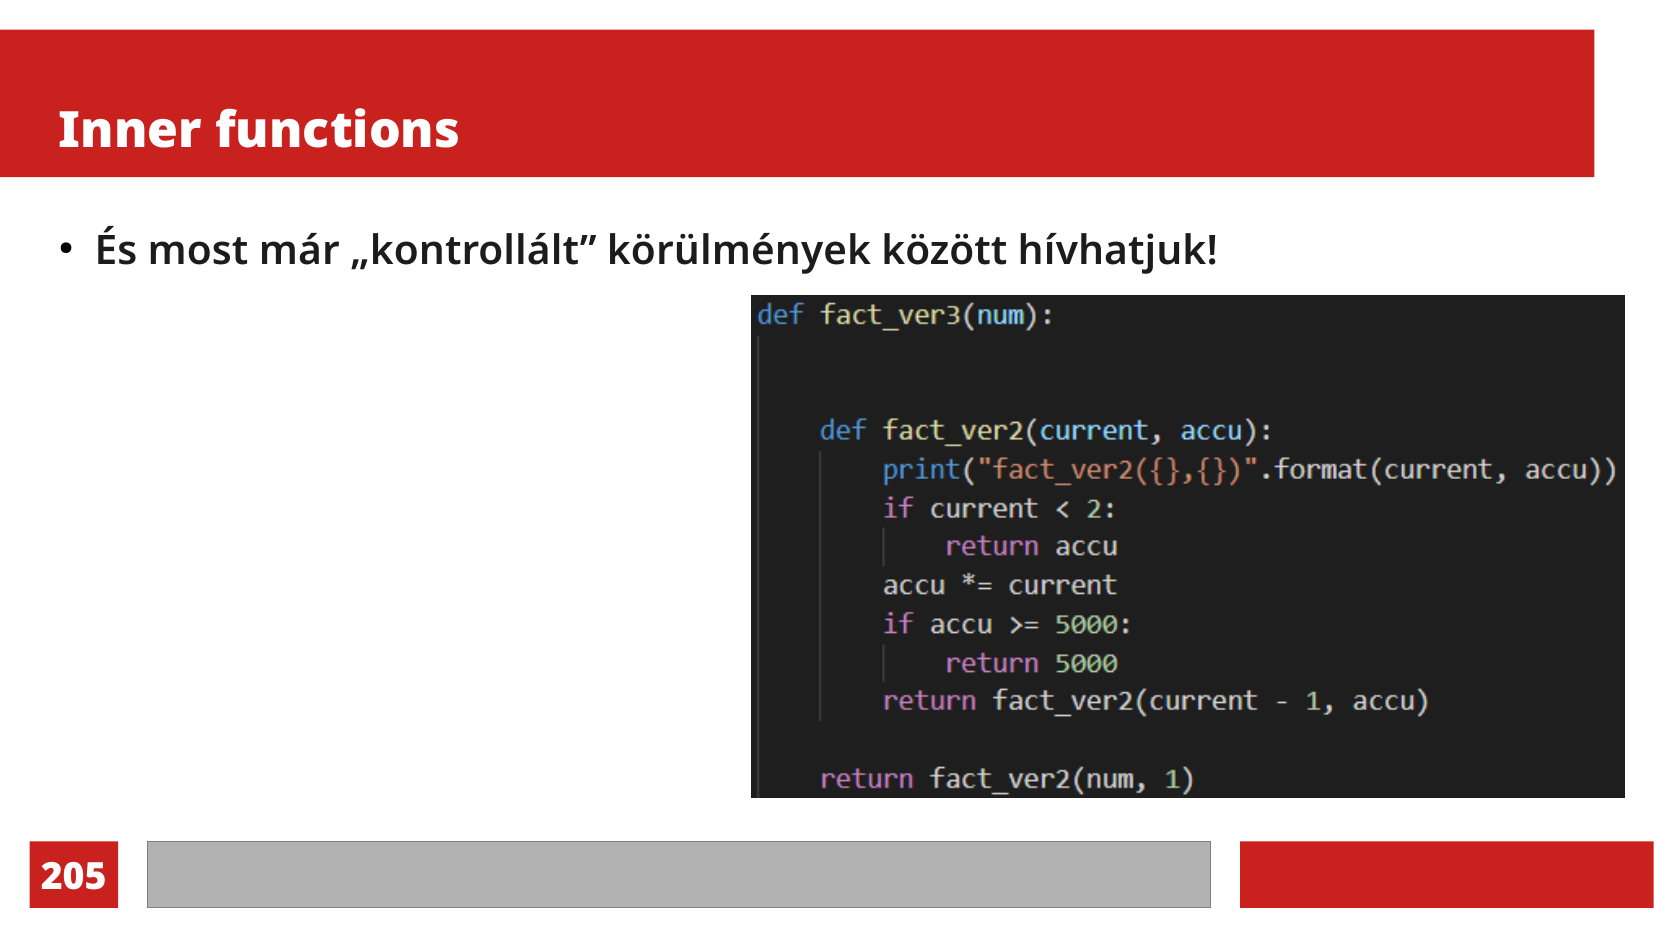

# Inner functions
És most már „kontrollált” körülmények között hívhatjuk!
205